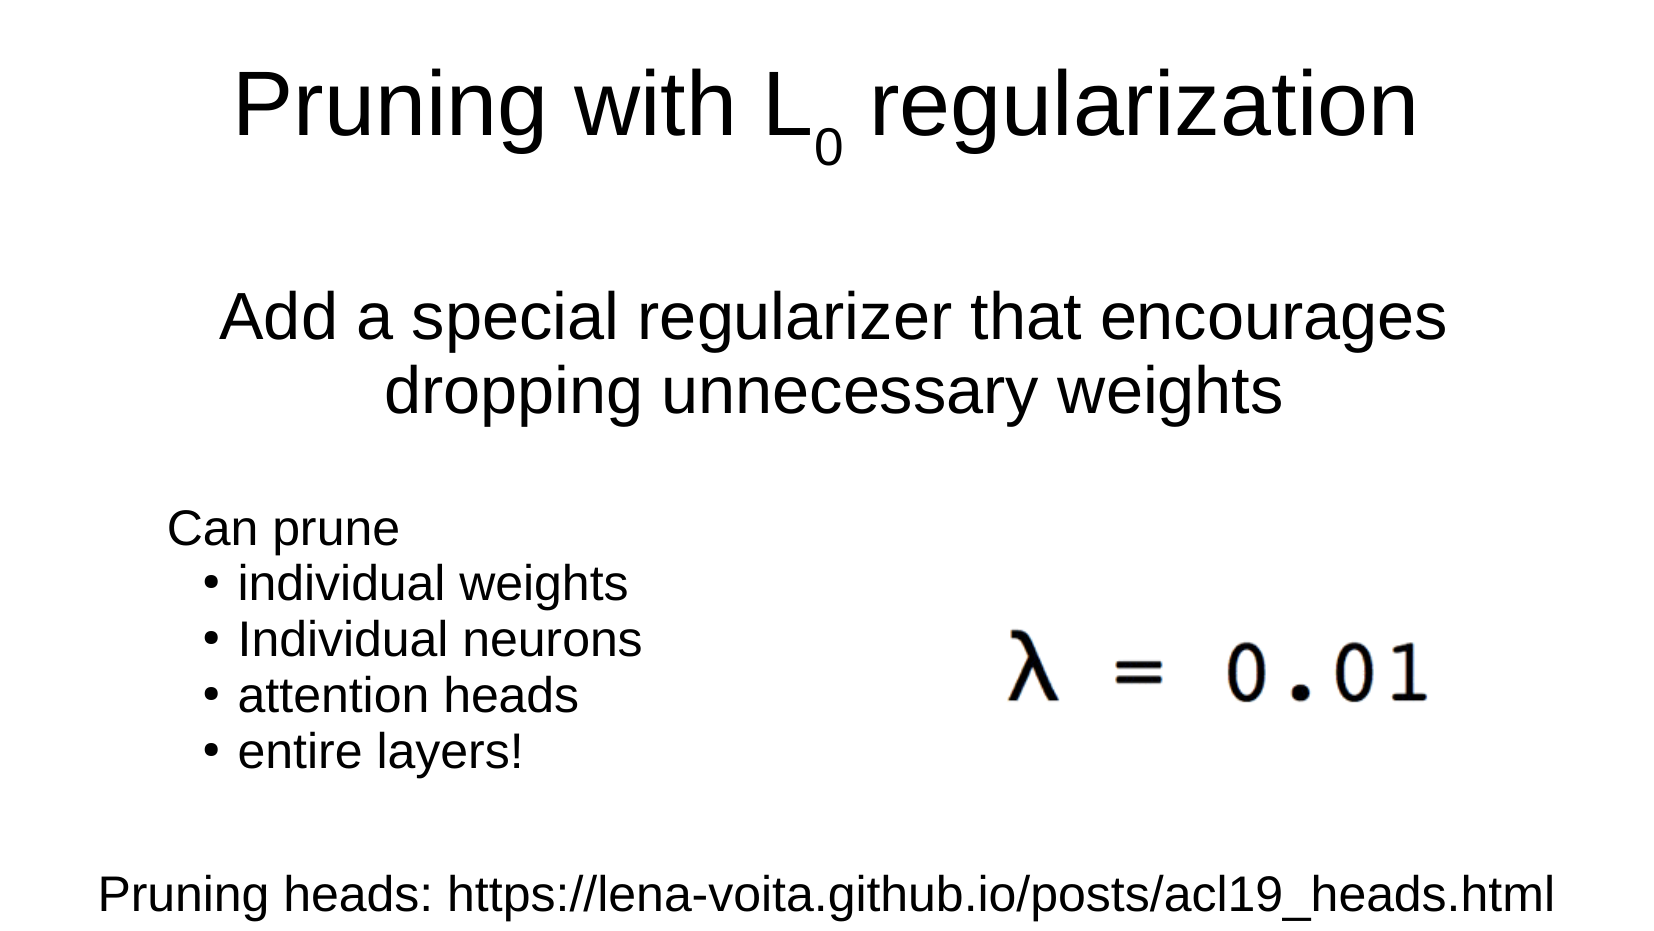

# Pruning with L0 regularization
Add a special regularizer that encourages
dropping unnecessary weights
Can prune
individual weights
Individual neurons
attention heads
entire layers!
Pruning heads: https://lena-voita.github.io/posts/acl19_heads.html